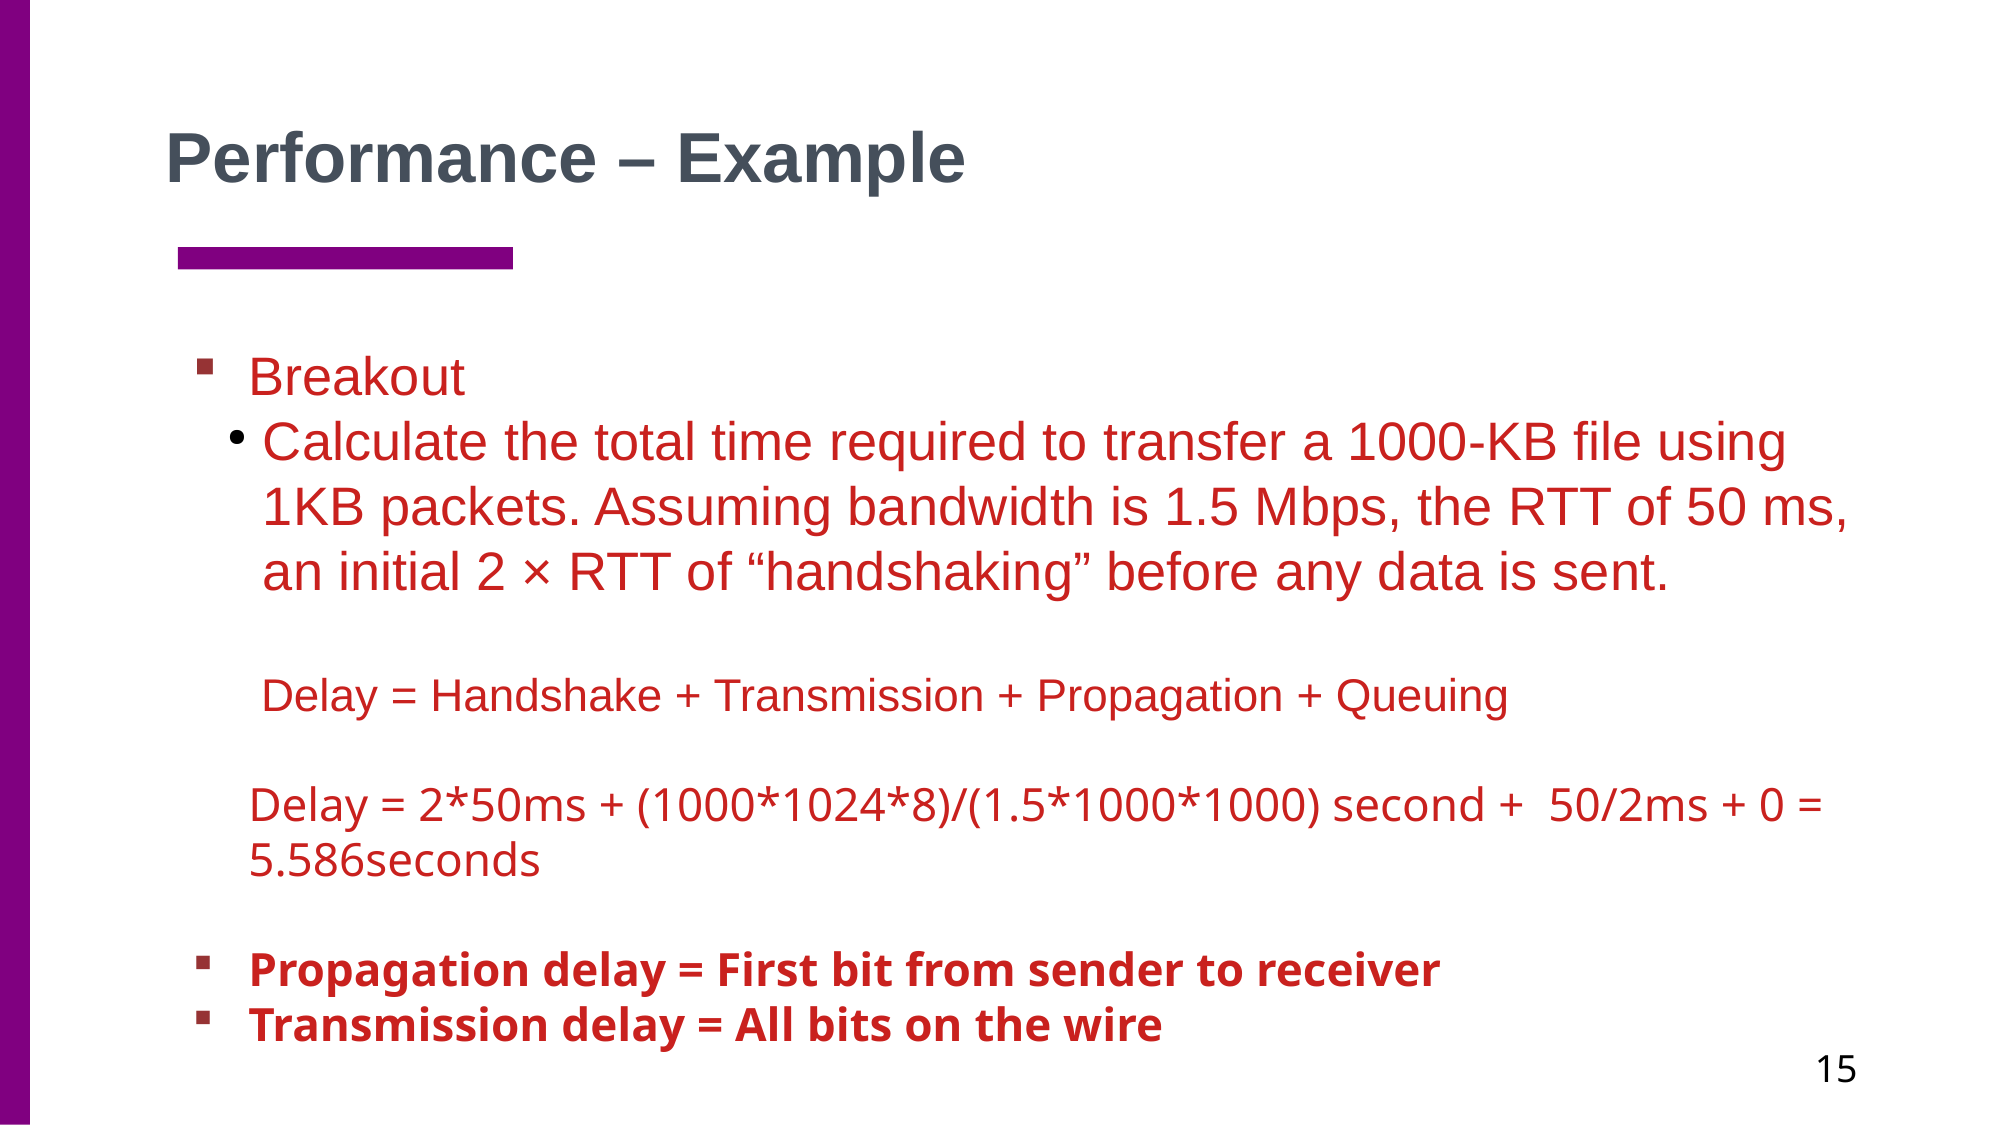

Performance – Example
Breakout
Calculate the total time required to transfer a 1000-KB file using 1KB packets. Assuming bandwidth is 1.5 Mbps, the RTT of 50 ms, an initial 2 × RTT of “handshaking” before any data is sent.
 Delay = Handshake + Transmission + Propagation + Queuing
Delay = 2*50ms + (1000*1024*8)/(1.5*1000*1000) second + 50/2ms + 0 = 5.586seconds
Propagation delay = First bit from sender to receiver
Transmission delay = All bits on the wire